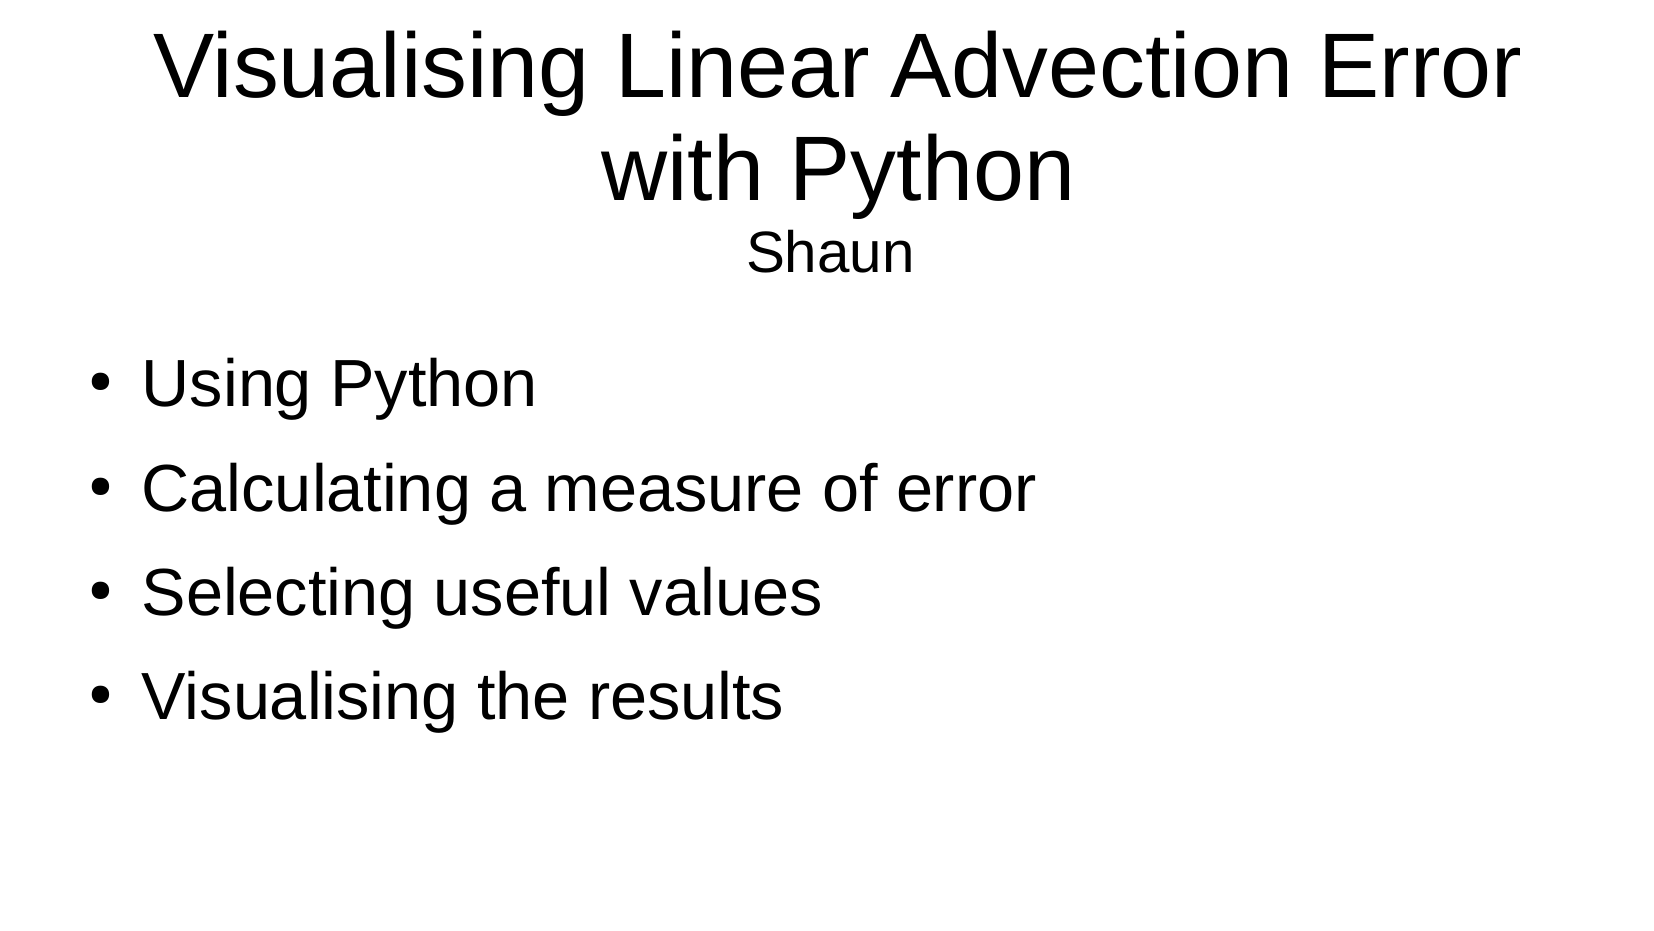

# Visualising Linear Advection Error with Python Shaun
Using Python
Calculating a measure of error
Selecting useful values
Visualising the results